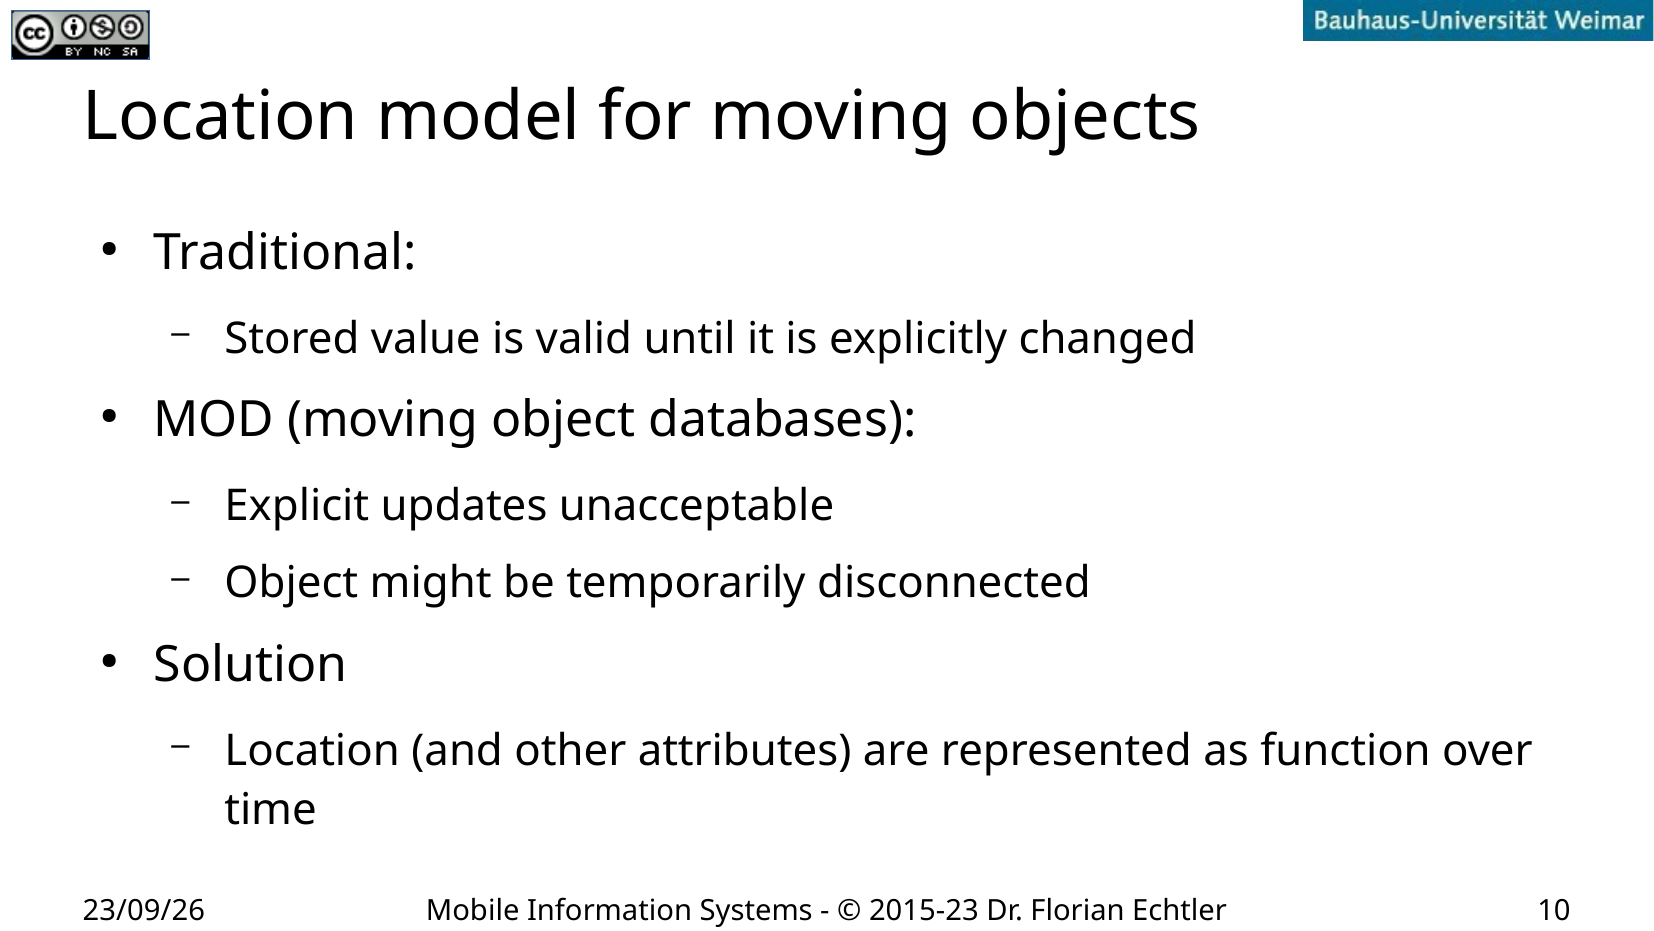

# Location model for moving objects
Traditional:
Stored value is valid until it is explicitly changed
MOD (moving object databases):
Explicit updates unacceptable
Object might be temporarily disconnected
Solution
Location (and other attributes) are represented as function over time
Mobile Information Systems - © 2015-23 Dr. Florian Echtler
10